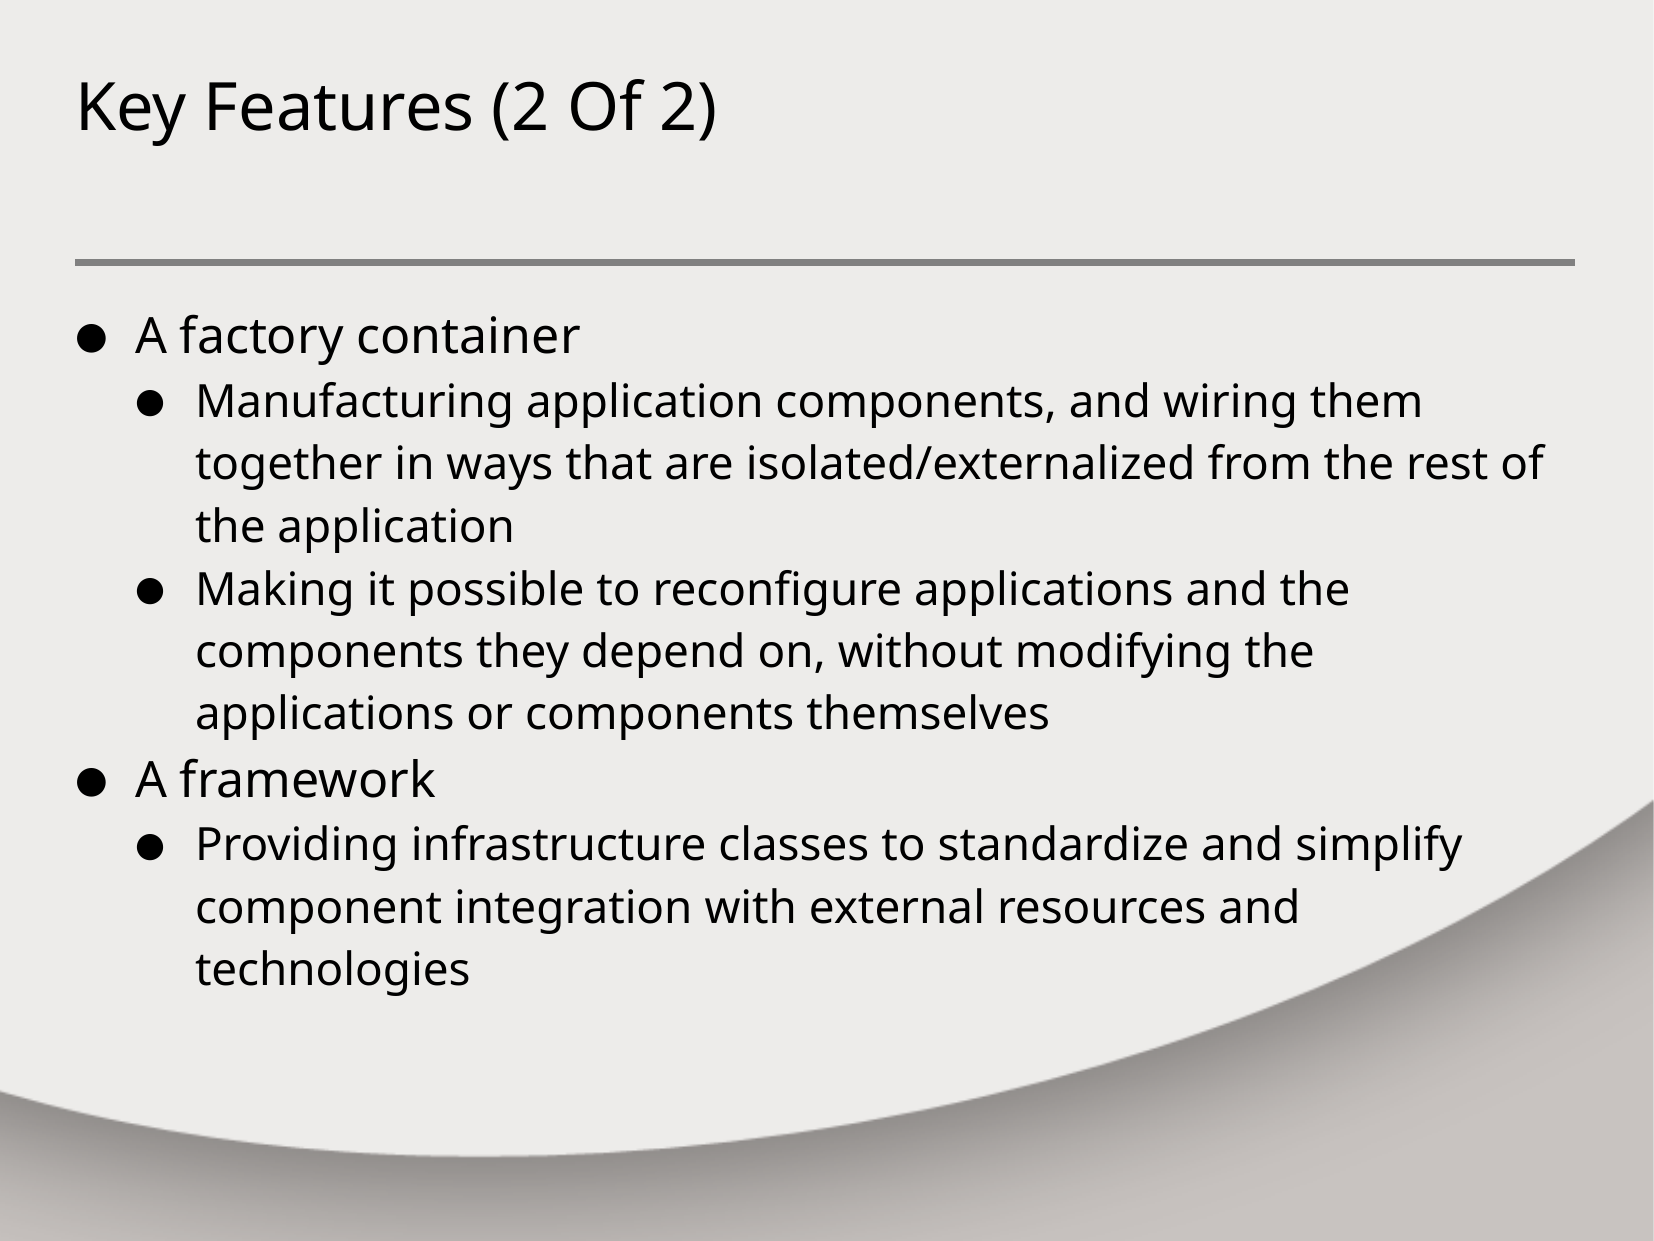

# Key Features (2 Of 2)
A factory container
Manufacturing application components, and wiring them together in ways that are isolated/externalized from the rest of the application
Making it possible to reconfigure applications and the components they depend on, without modifying the applications or components themselves
A framework
Providing infrastructure classes to standardize and simplify component integration with external resources and technologies